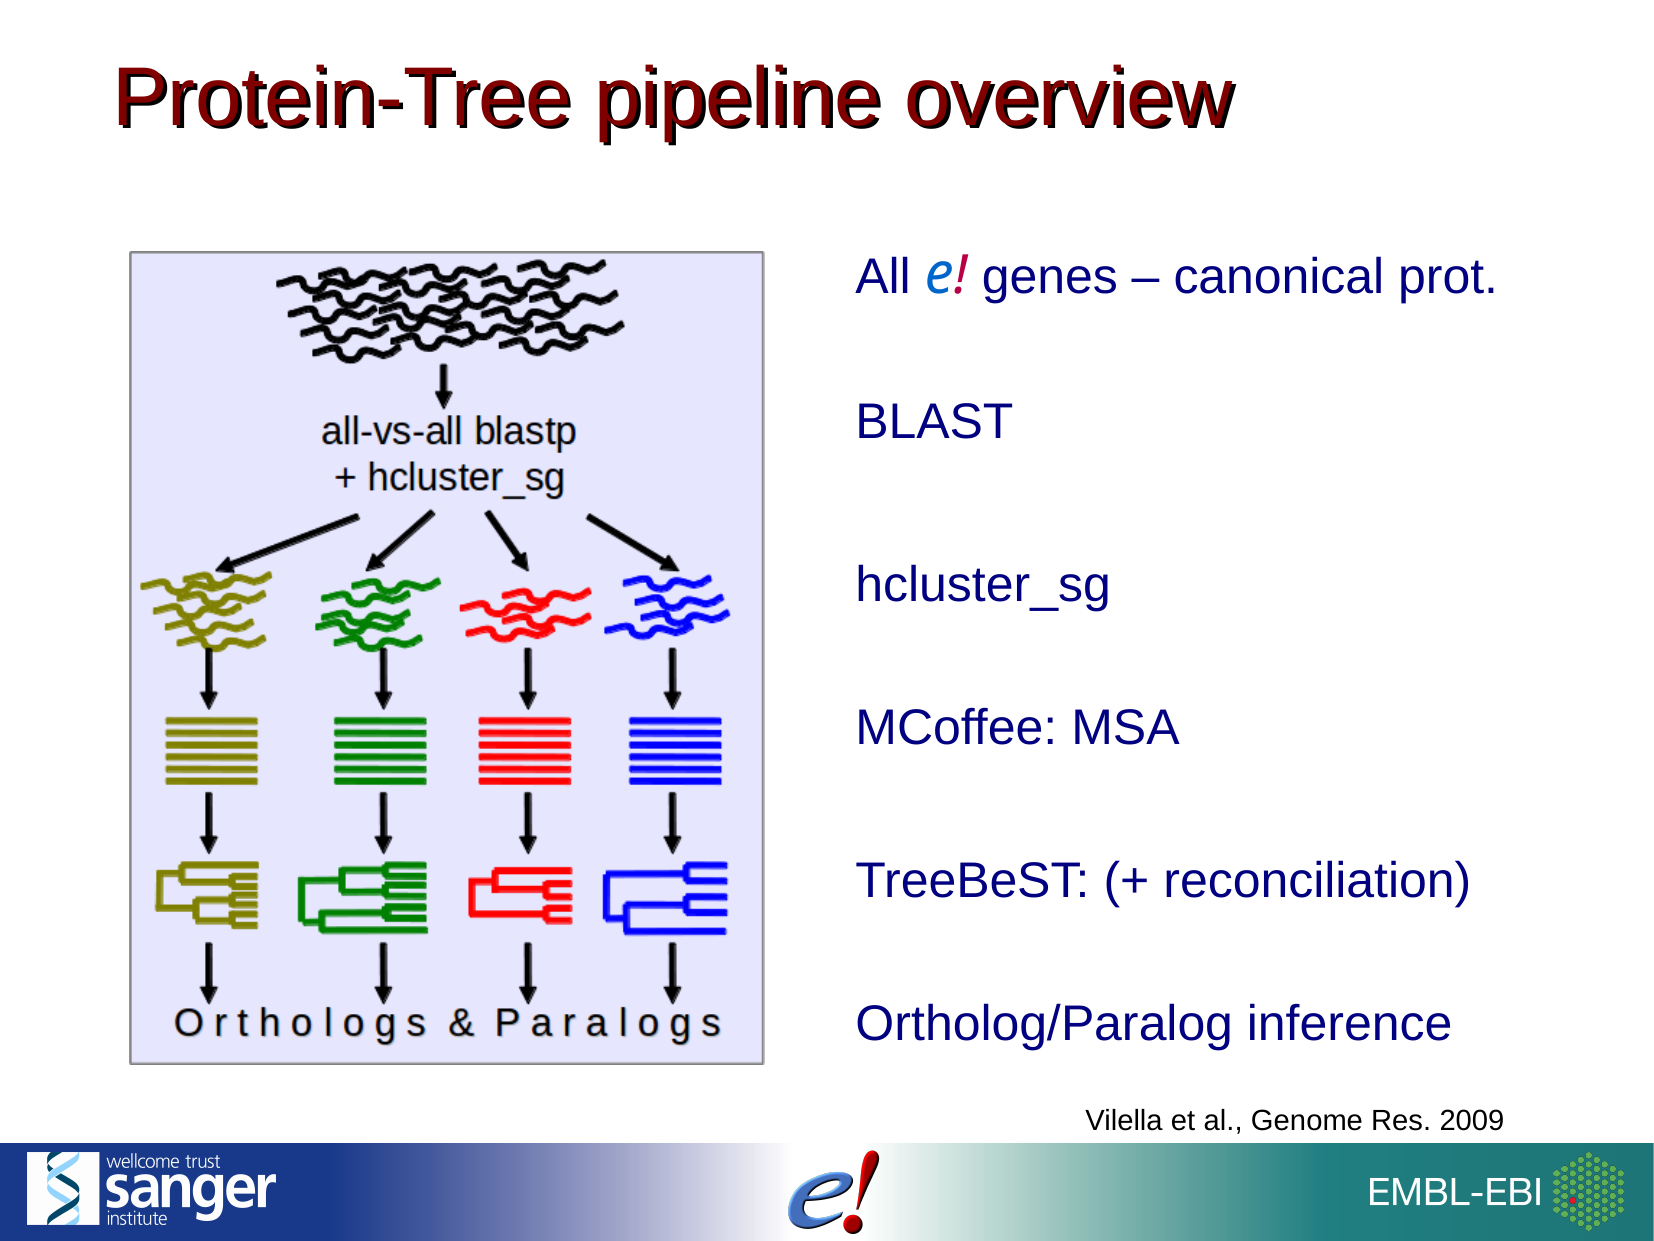

# Protein-Tree pipeline overview
All e! genes – canonical prot.
BLAST
hcluster_sg
MCoffee: MSA
TreeBeST: (+ reconciliation)
Ortholog/Paralog inference
Vilella et al., Genome Res. 2009